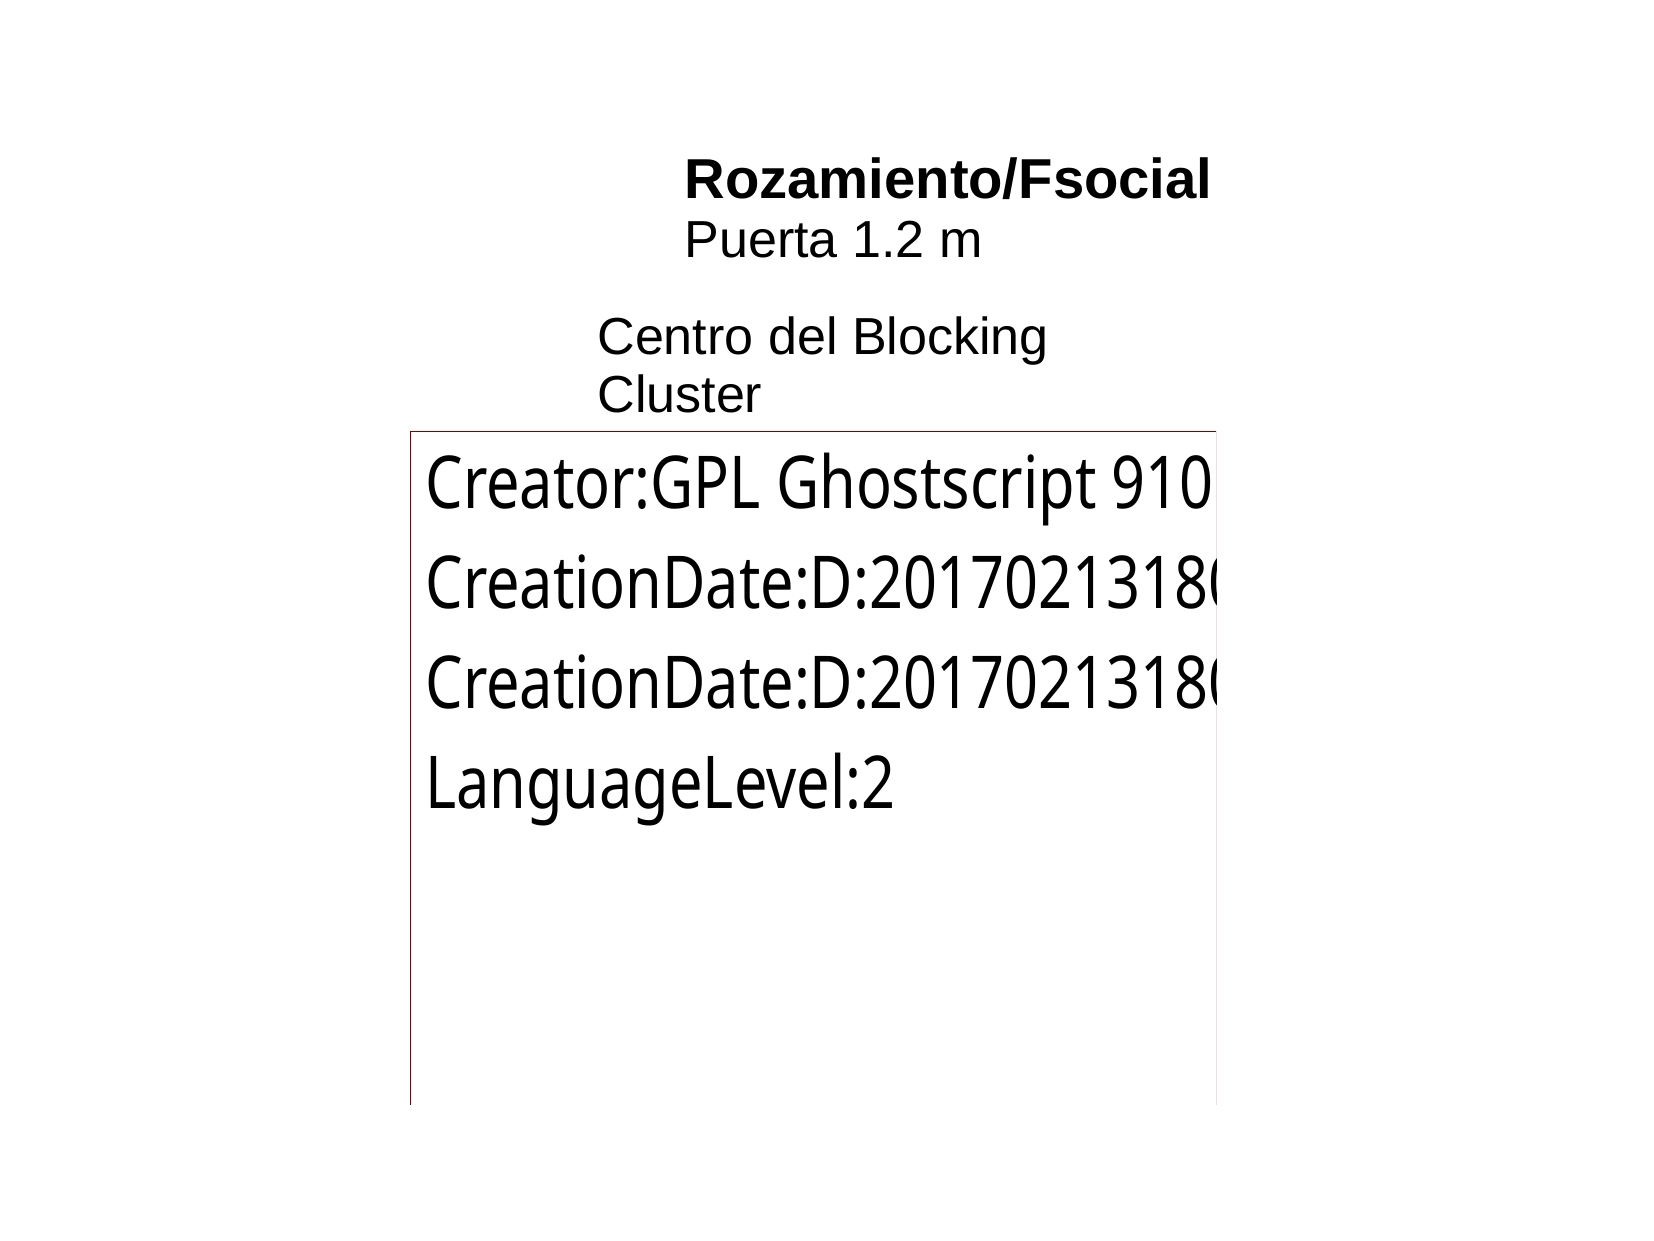

Rozamiento/Fsocial
Puerta 1.2 m
Centro del Blocking Cluster